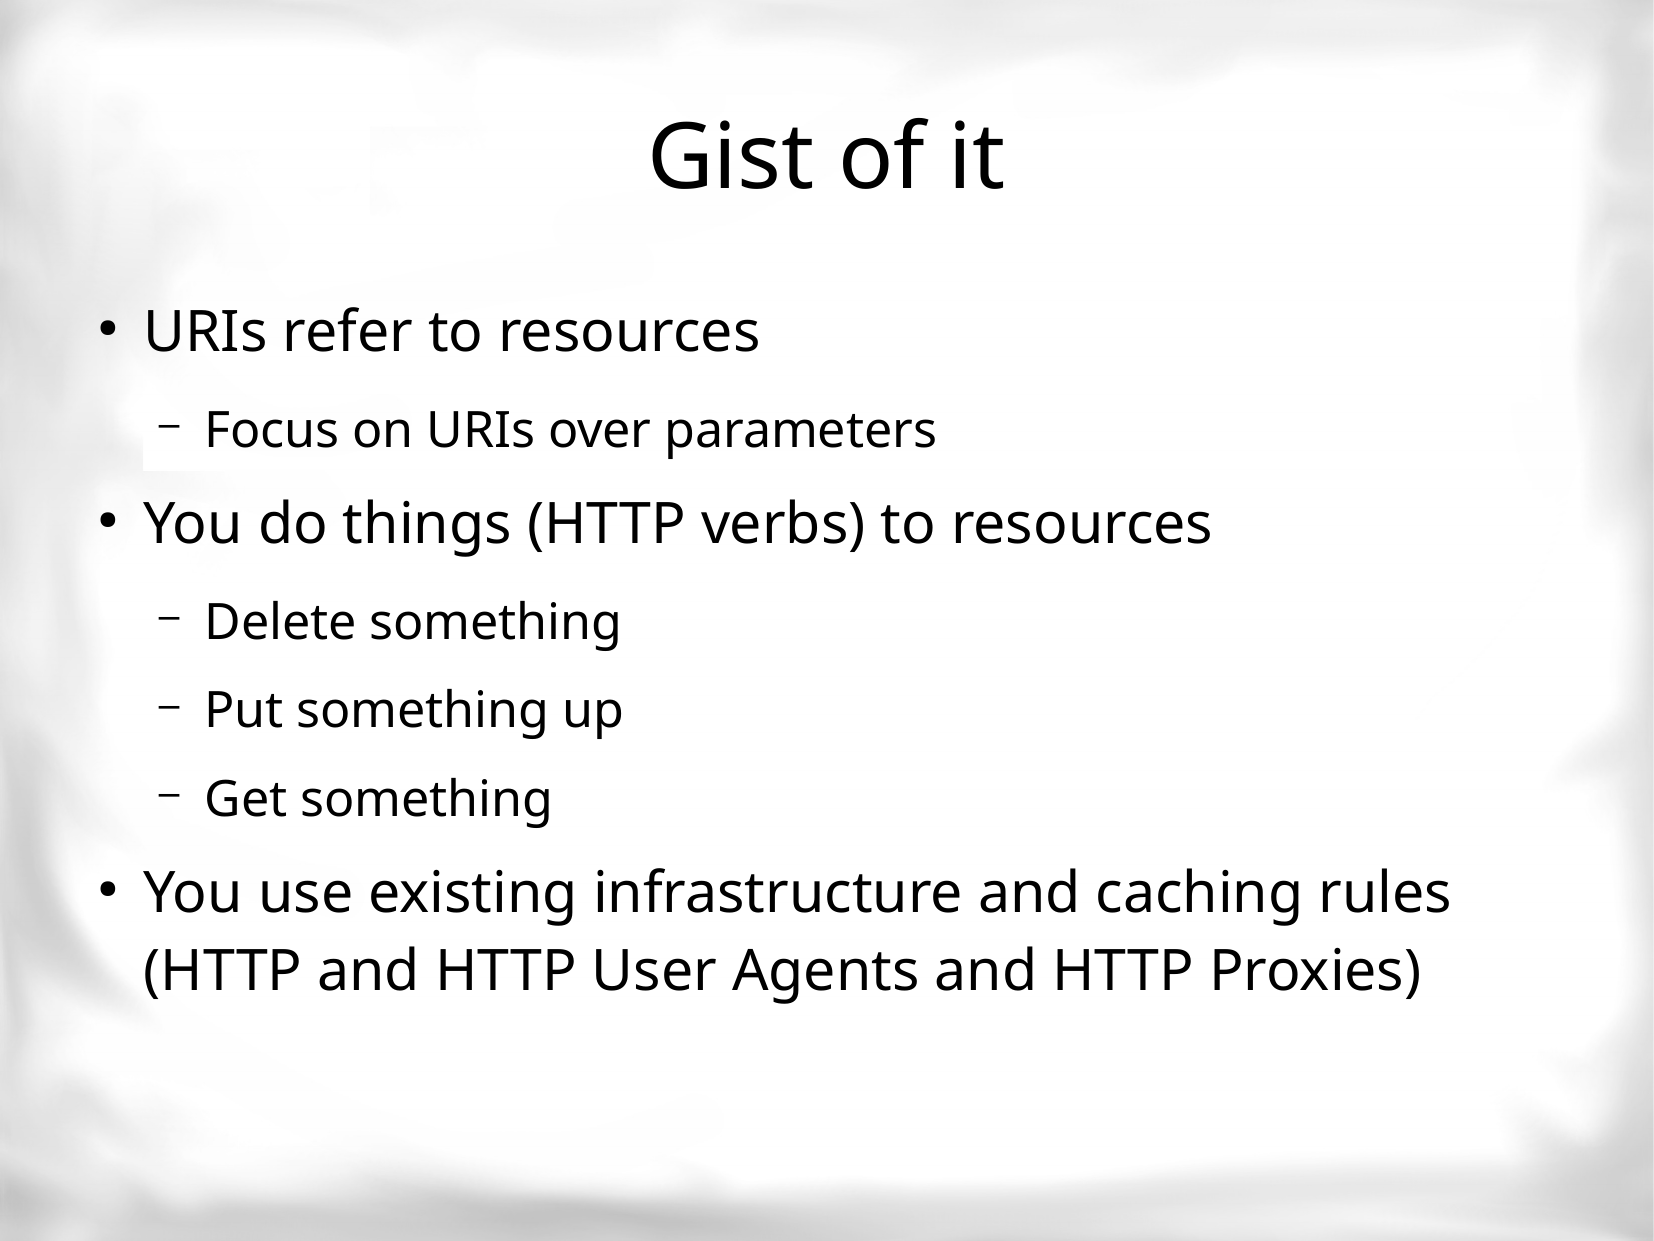

# Gist of it
URIs refer to resources
Focus on URIs over parameters
You do things (HTTP verbs) to resources
Delete something
Put something up
Get something
You use existing infrastructure and caching rules (HTTP and HTTP User Agents and HTTP Proxies)